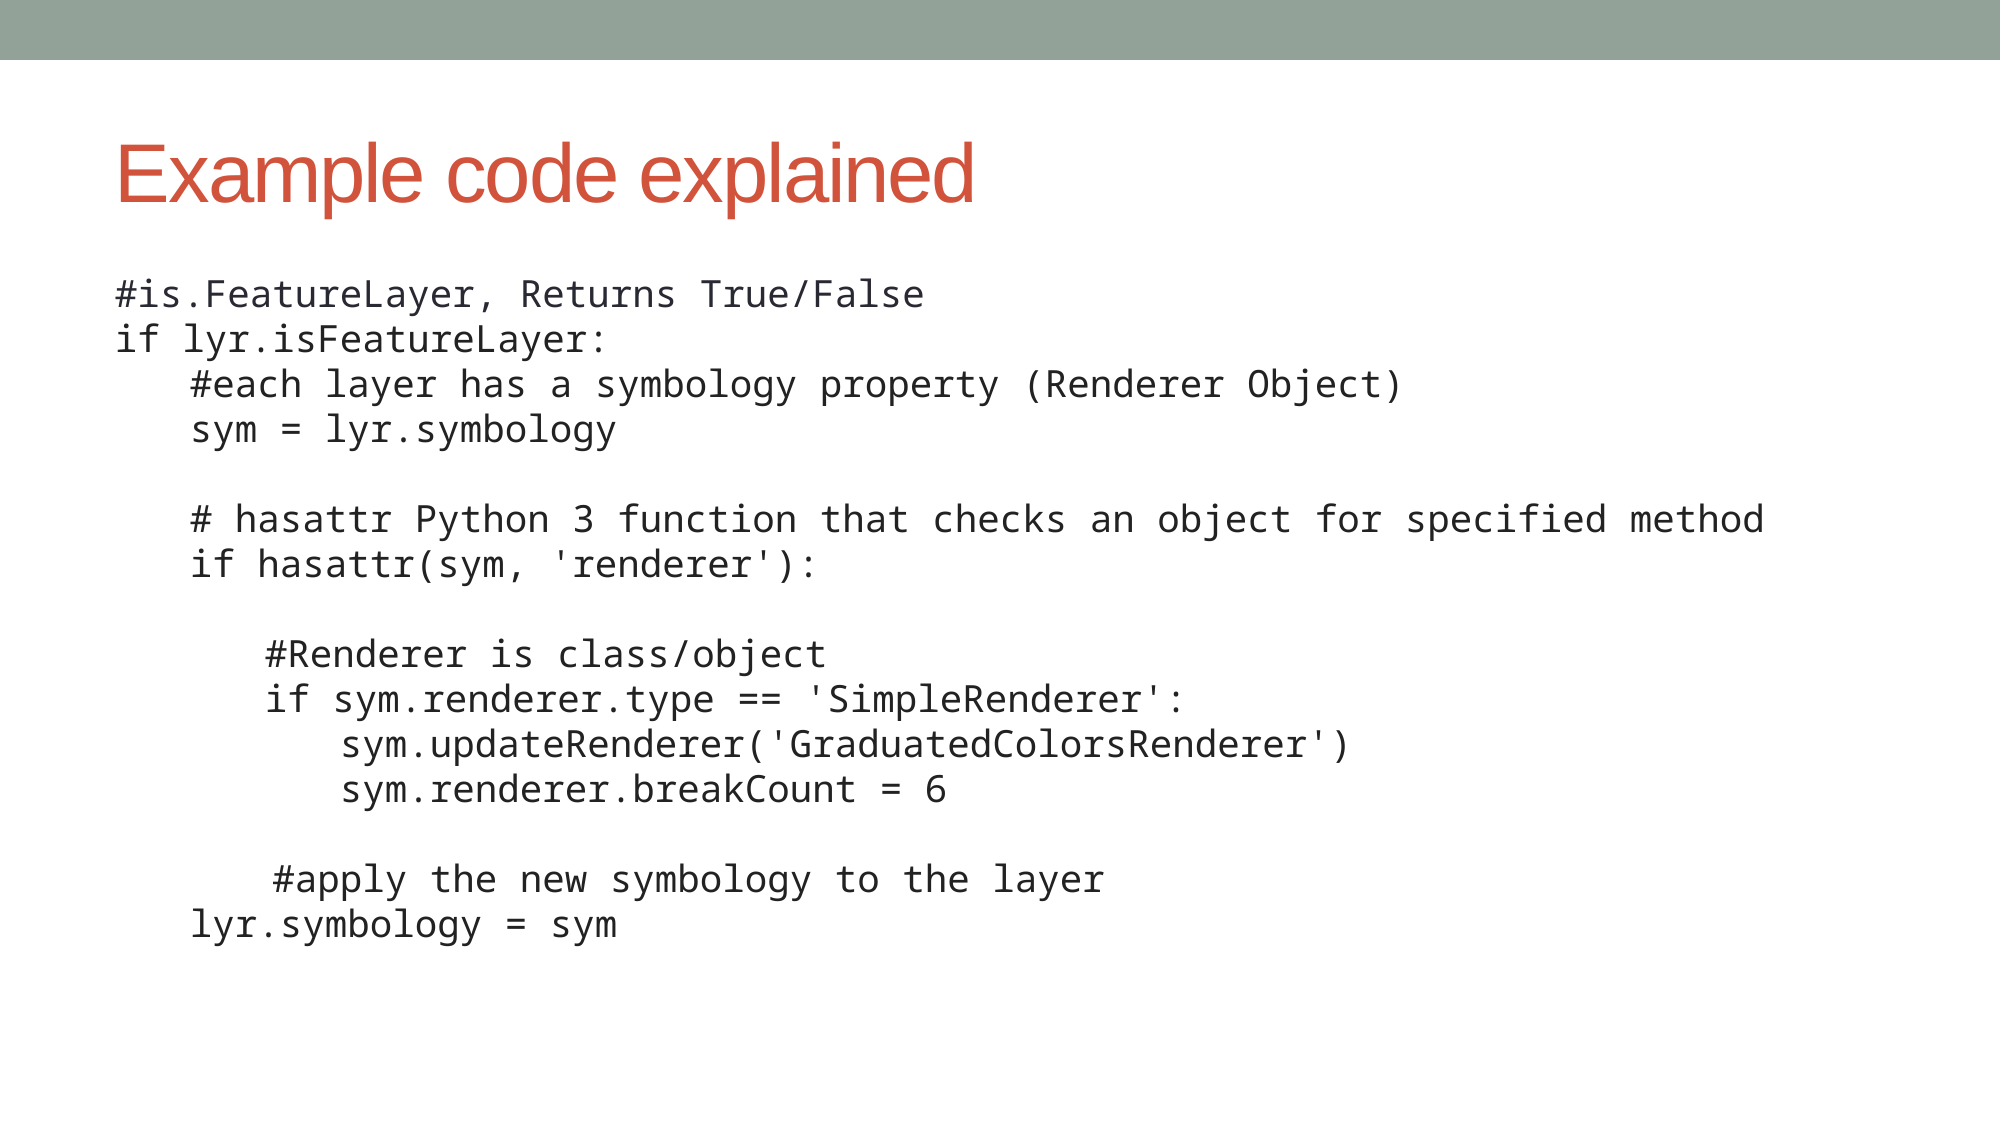

# Example code explained
#is.FeatureLayer, Returns True/False
if lyr.isFeatureLayer:
	#each layer has a symbology property (Renderer Object)
	sym = lyr.symbology
	# hasattr Python 3 function that checks an object for specified method
	if hasattr(sym, 'renderer'):
		#Renderer is class/object
		if sym.renderer.type == 'SimpleRenderer':
			sym.updateRenderer('GraduatedColorsRenderer')
			sym.renderer.breakCount = 6
       #apply the new symbology to the layer
	lyr.symbology = sym